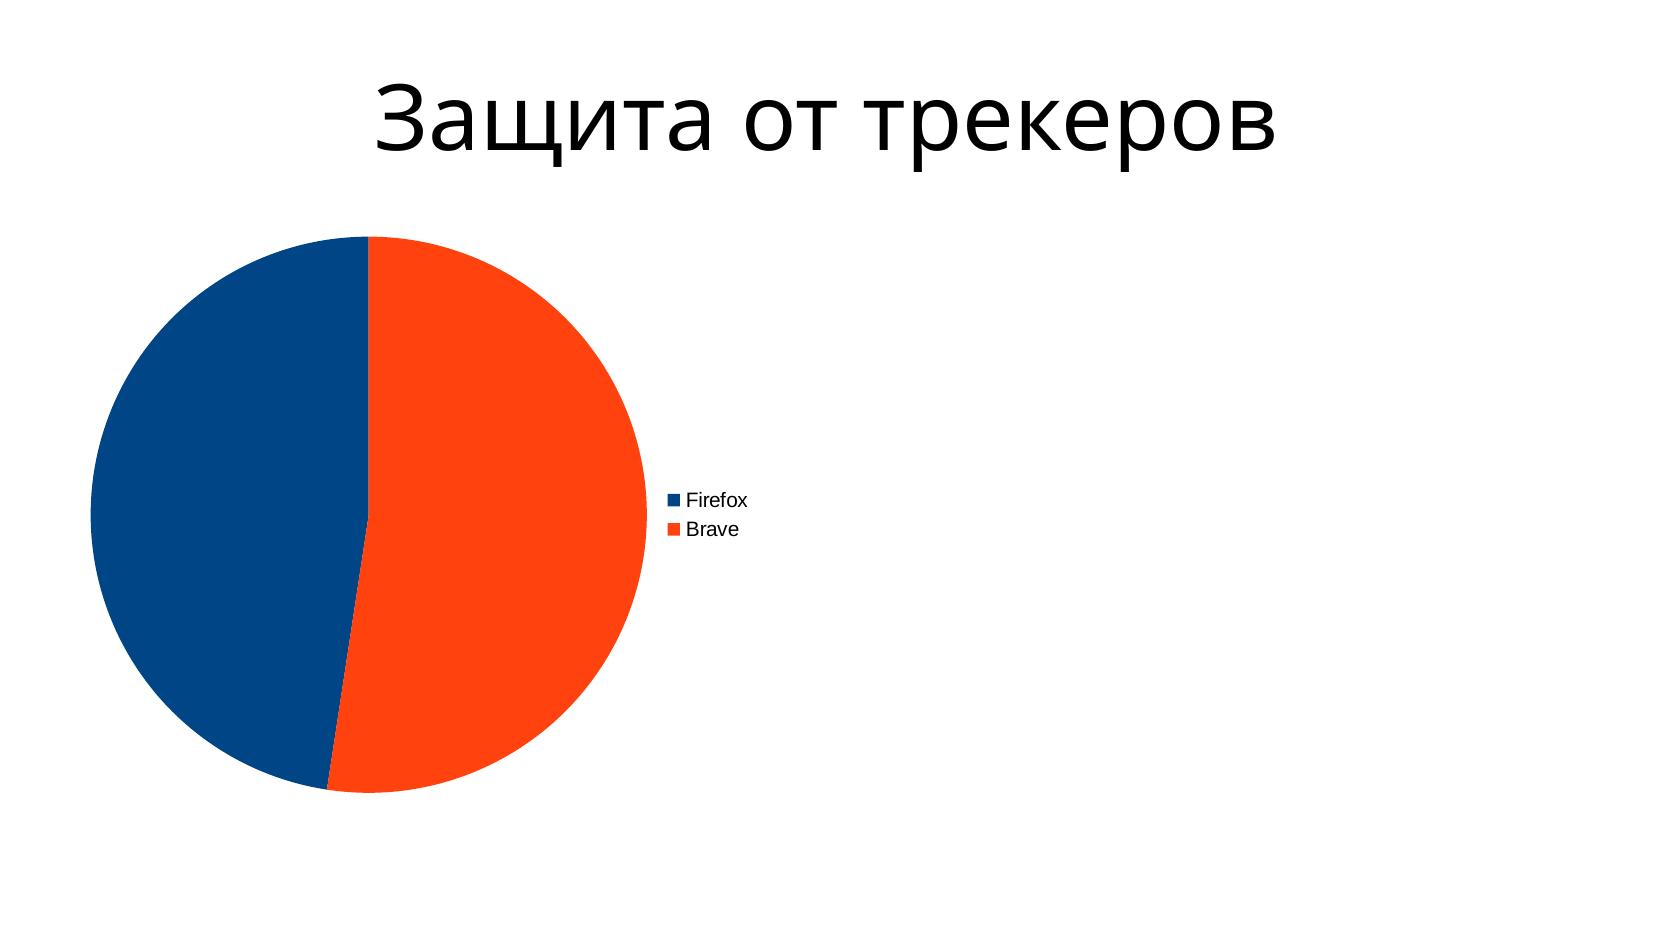

# Защита от трекеров
### Chart
| Category | Столбец 1 |
|---|---|
| Firefox | 89.0 |
| Brave | 98.0 |